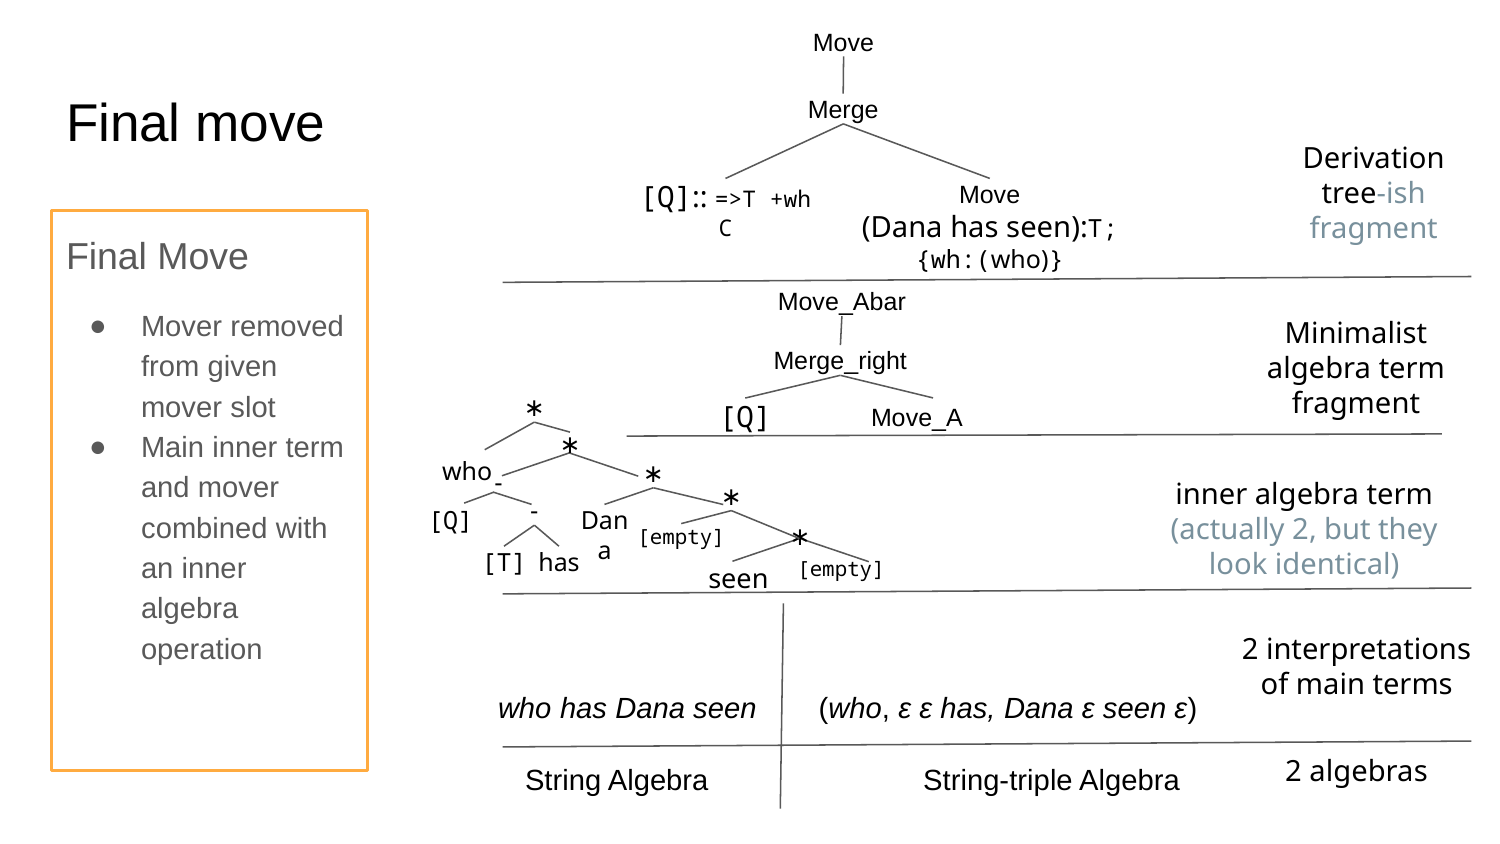

Move
# Final move
Merge
Move
(Dana has seen):T; {wh:(who)}
Derivation tree-ish fragment
[Q]:: =>T +wh C
Final Move
Mover removed from given mover slot
Main inner term and mover combined with an inner algebra operation
Move_Abar
Minimalist algebra term fragment
Merge_right
∗
[Q]
Move_A
∗
inner algebra term
(actually 2, but they look identical)
who
∗
-
∗
∗
seen
[empty]
[Q]
-
Dana
[T]
has
[empty]
2 interpretations of main terms
who has Dana seen
(who, ε ε has, Dana ε seen ε)
2 algebras
String Algebra
String-triple Algebra